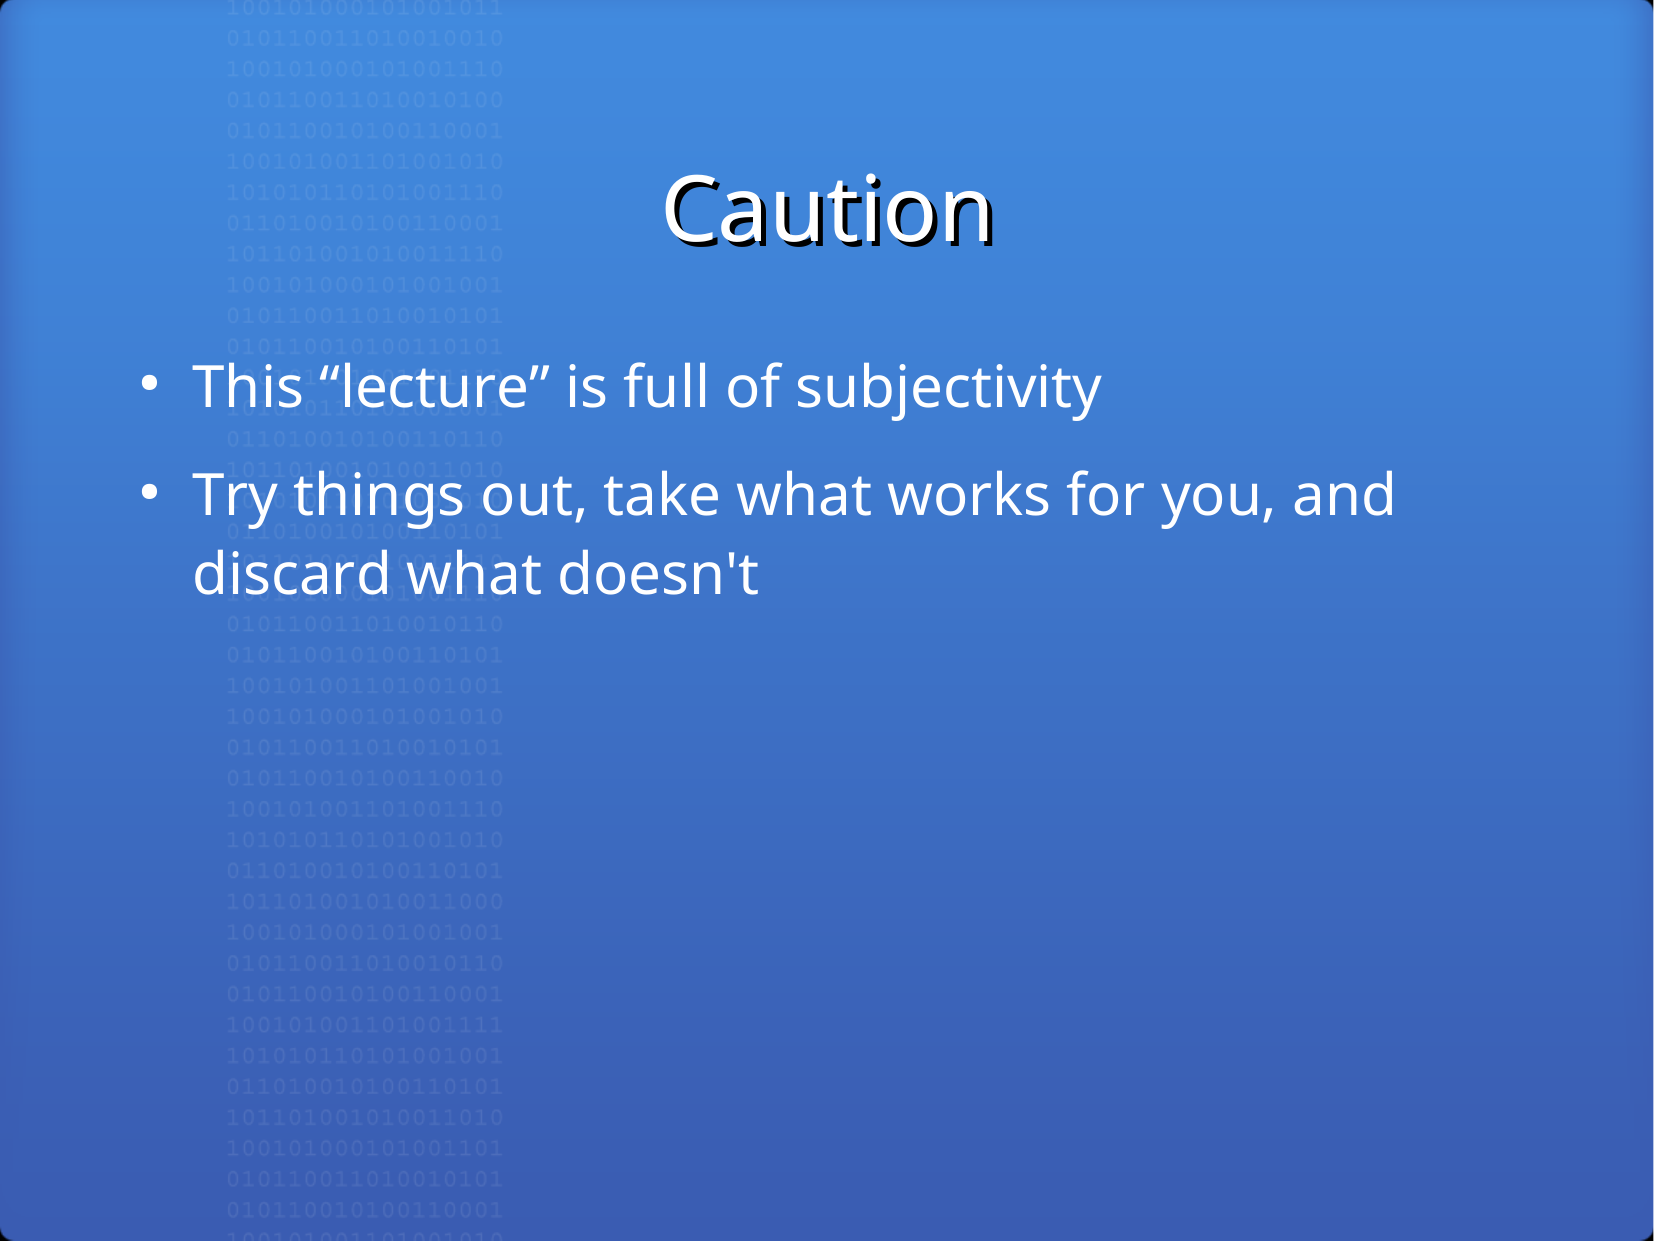

# Caution
This “lecture” is full of subjectivity
Try things out, take what works for you, and discard what doesn't